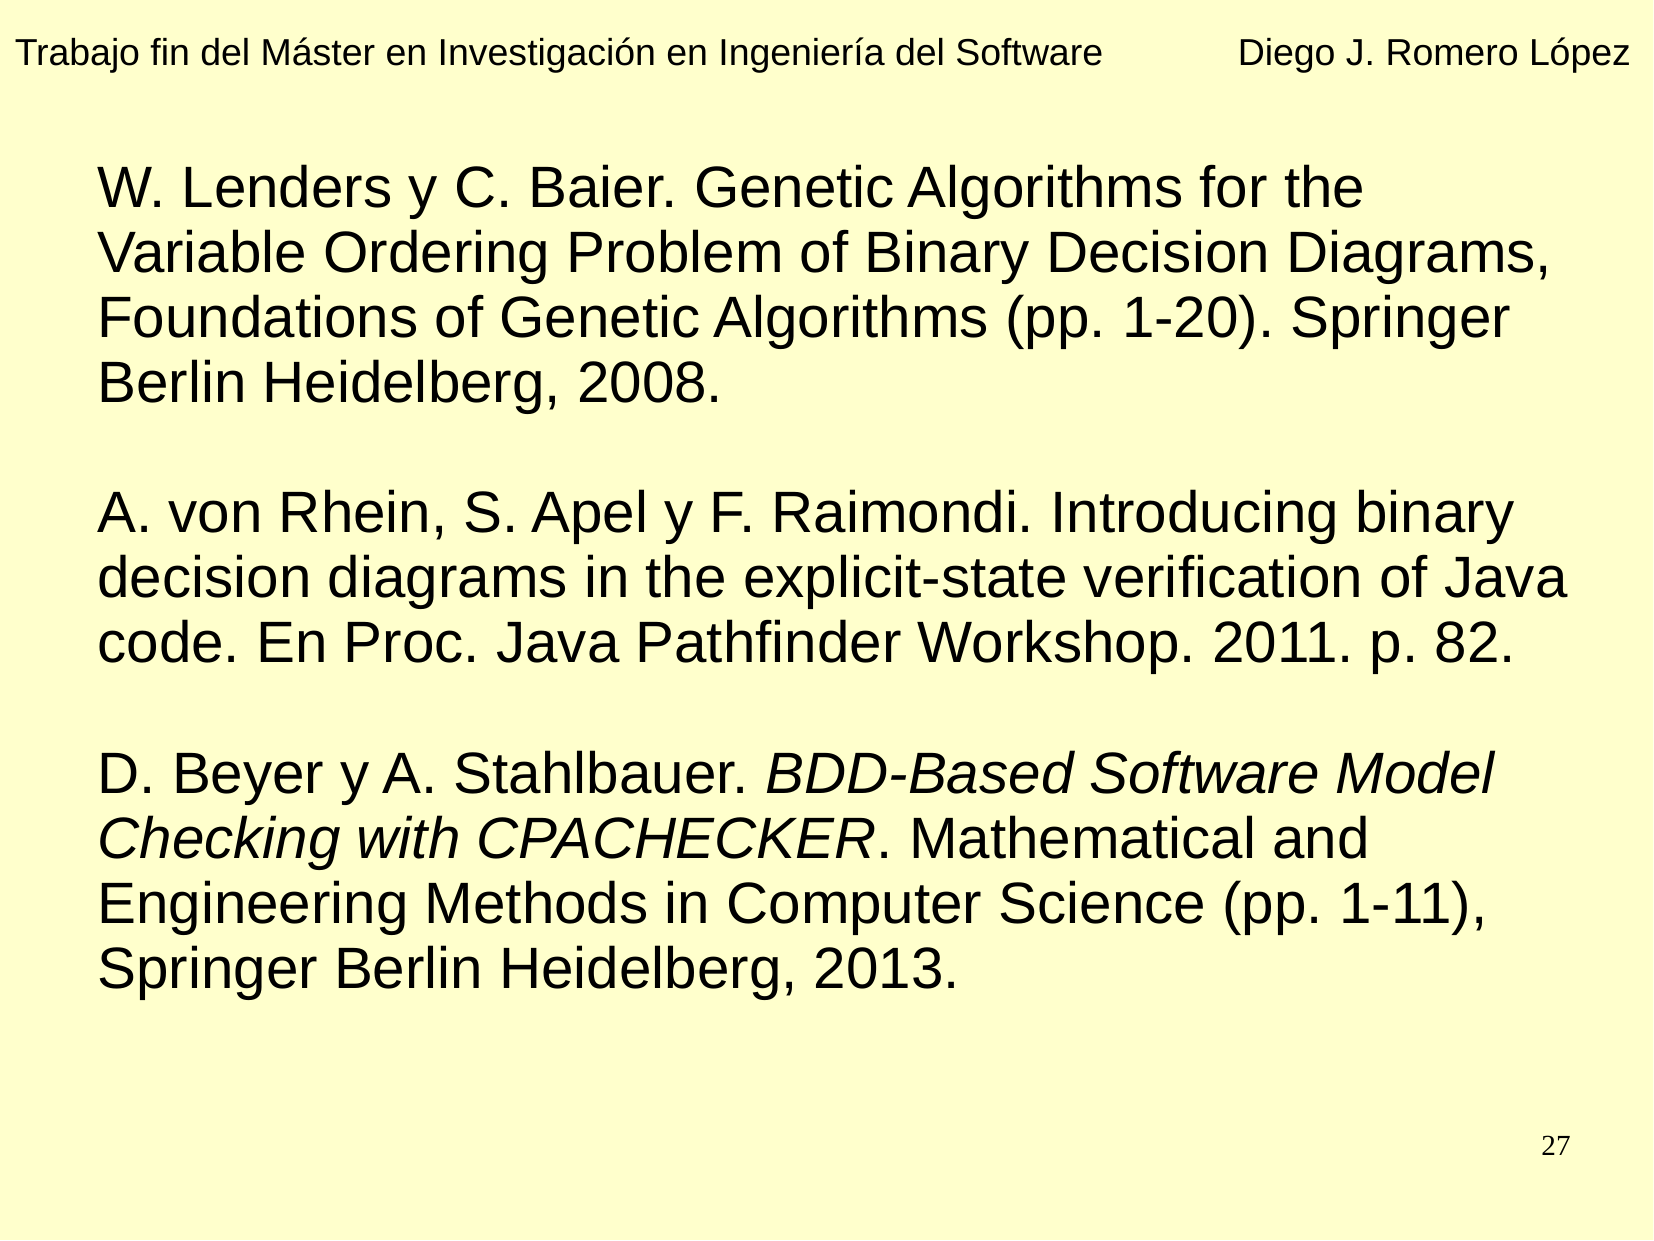

W. Lenders y C. Baier. Genetic Algorithms for the Variable Ordering Problem of Binary Decision Diagrams, Foundations of Genetic Algorithms (pp. 1-20). Springer Berlin Heidelberg, 2008.
A. von Rhein, S. Apel y F. Raimondi. Introducing binary decision diagrams in the explicit-state verification of Java code. En Proc. Java Pathfinder Workshop. 2011. p. 82.
D. Beyer y A. Stahlbauer. BDD-Based Software Model Checking with CPACHECKER. Mathematical and Engineering Methods in Computer Science (pp. 1-11), Springer Berlin Heidelberg, 2013.
27